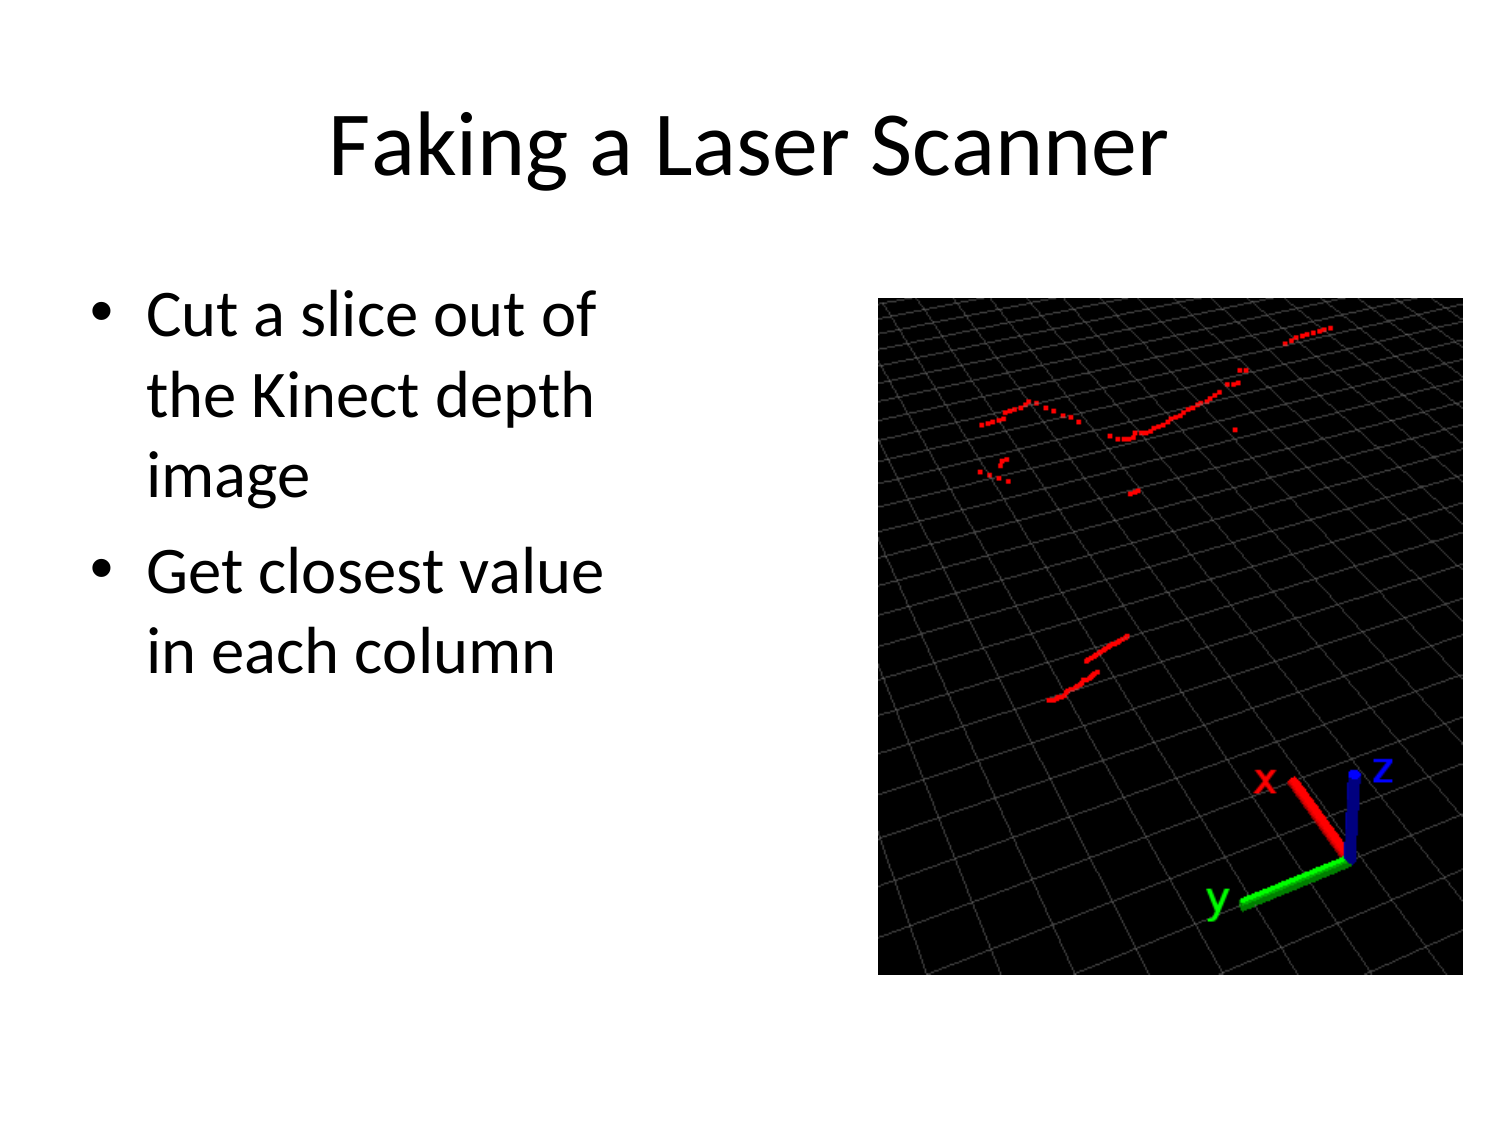

# Faking a Laser Scanner
Cut a slice out of
the Kinect depth
image
Get closest value
in each column